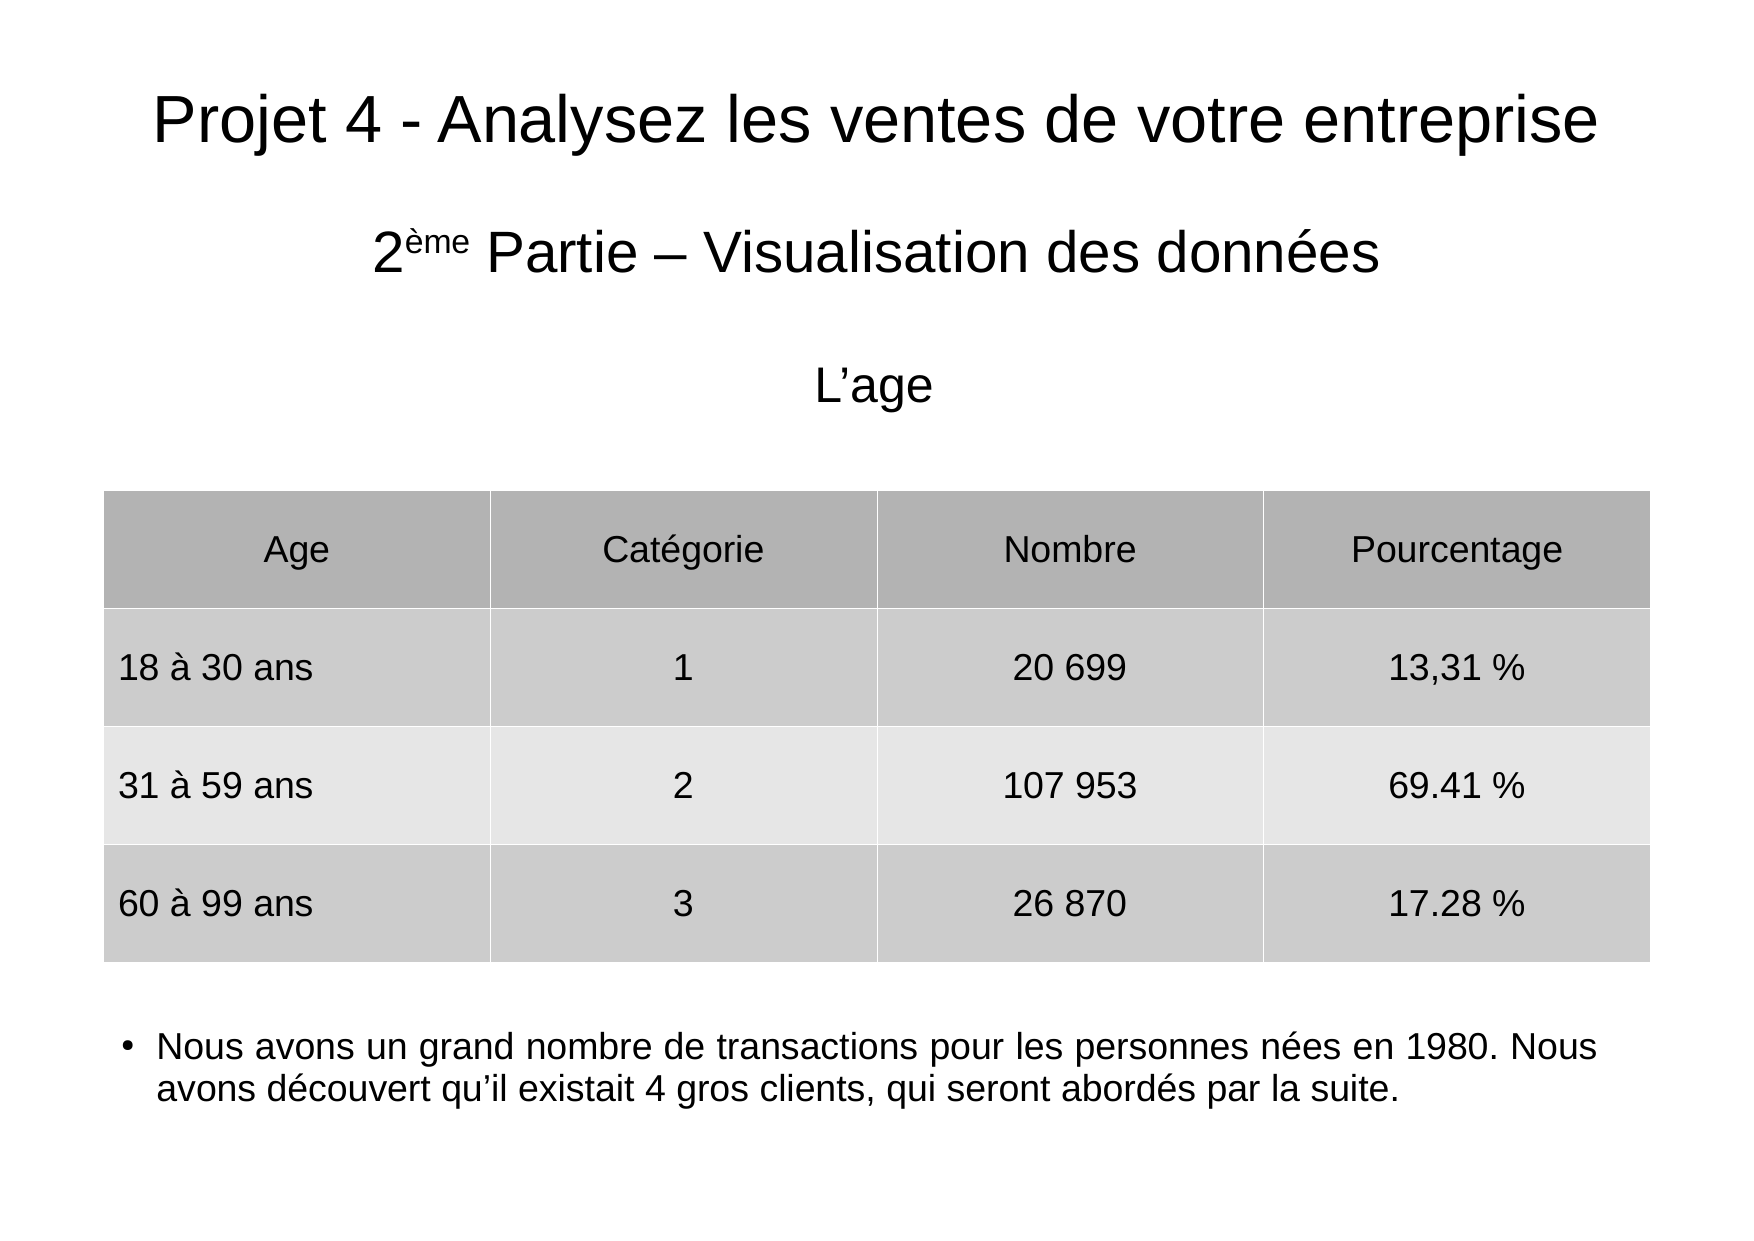

# Projet 4 - Analysez les ventes de votre entreprise
2ème Partie – Visualisation des données
L’age
L’age
| Age | Catégorie | Nombre | Pourcentage |
| --- | --- | --- | --- |
| 18 à 30 ans | 1 | 20 699 | 13,31 % |
| 31 à 59 ans | 2 | 107 953 | 69.41 % |
| 60 à 99 ans | 3 | 26 870 | 17.28 % |
Nous avons un grand nombre de transactions pour les personnes nées en 1980. Nous avons découvert qu’il existait 4 gros clients, qui seront abordés par la suite.